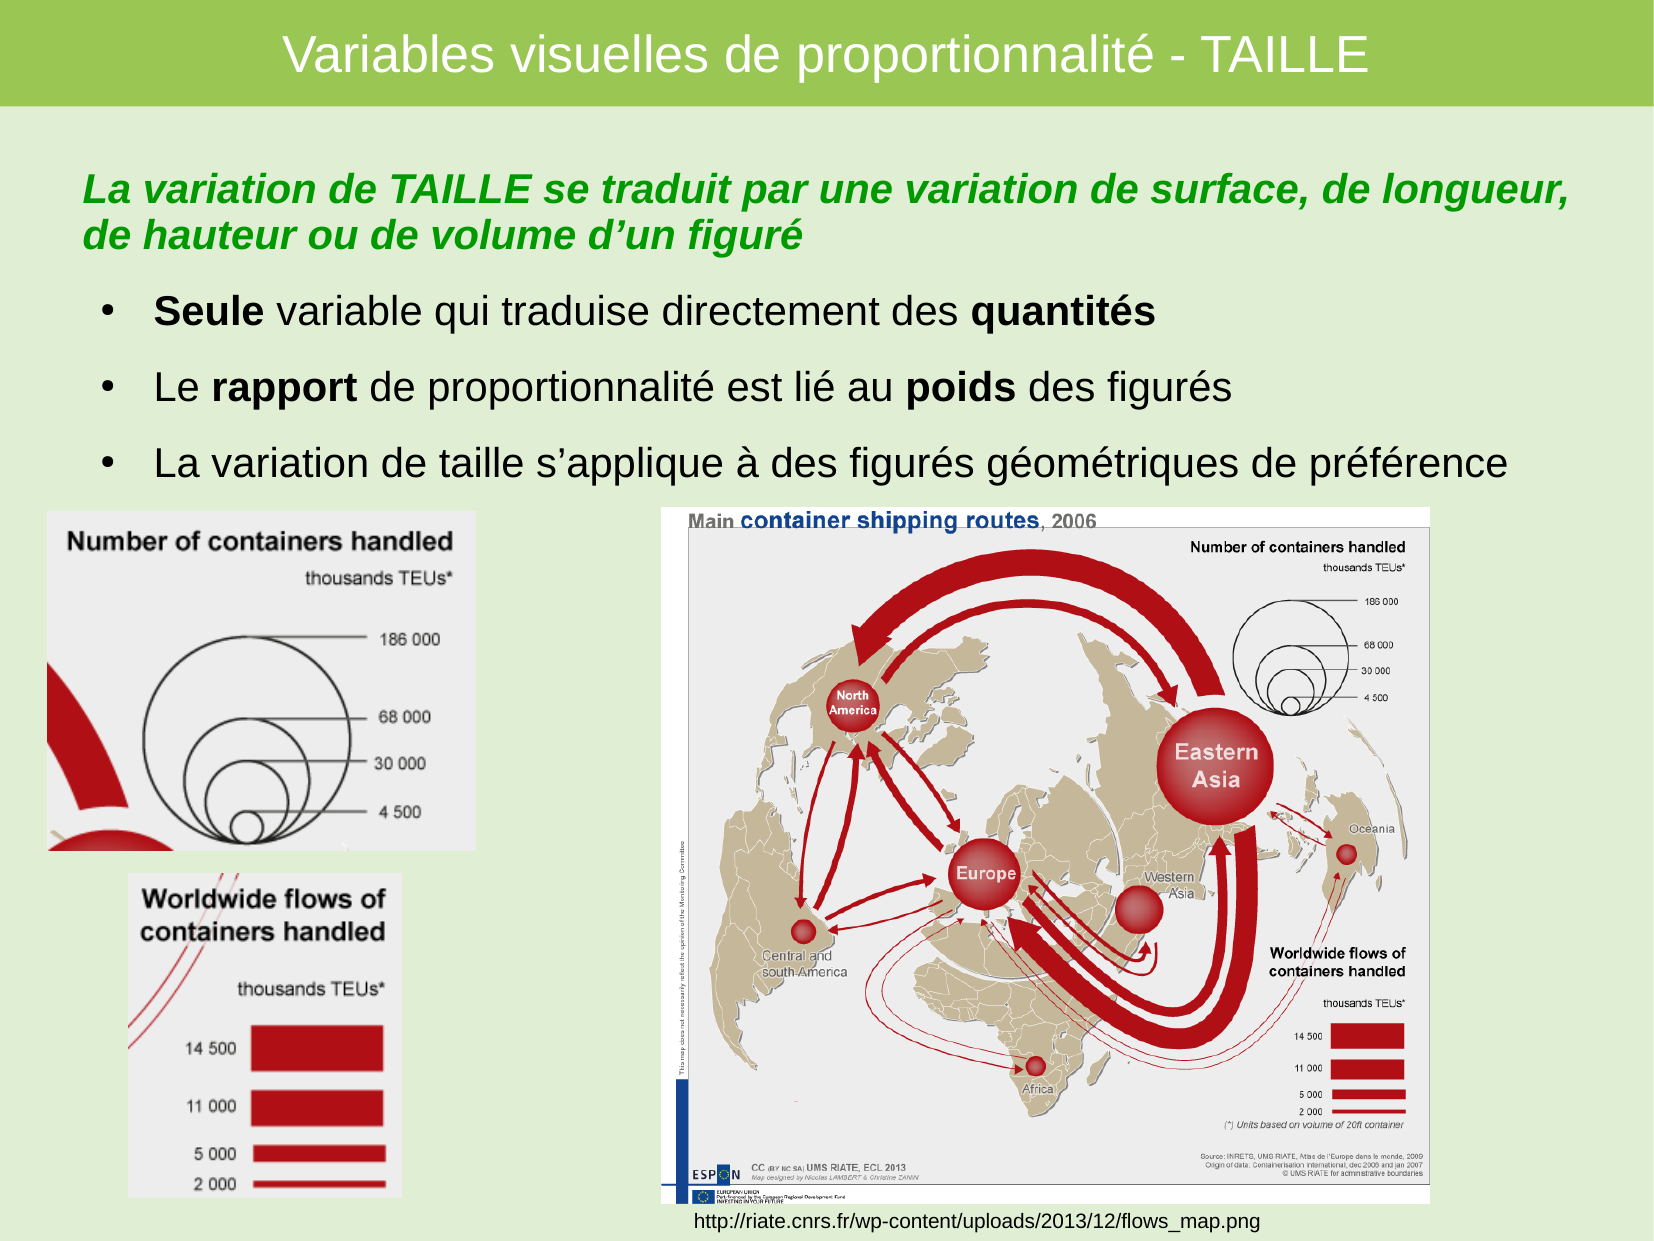

# Variables visuelles de proportionnalité - TAILLE
La variation de TAILLE se traduit par une variation de surface, de longueur, de hauteur ou de volume d’un figuré
Seule variable qui traduise directement des quantités
Le rapport de proportionnalité est lié au poids des figurés
La variation de taille s’applique à des figurés géométriques de préférence
http://riate.cnrs.fr/wp-content/uploads/2013/12/flows_map.png